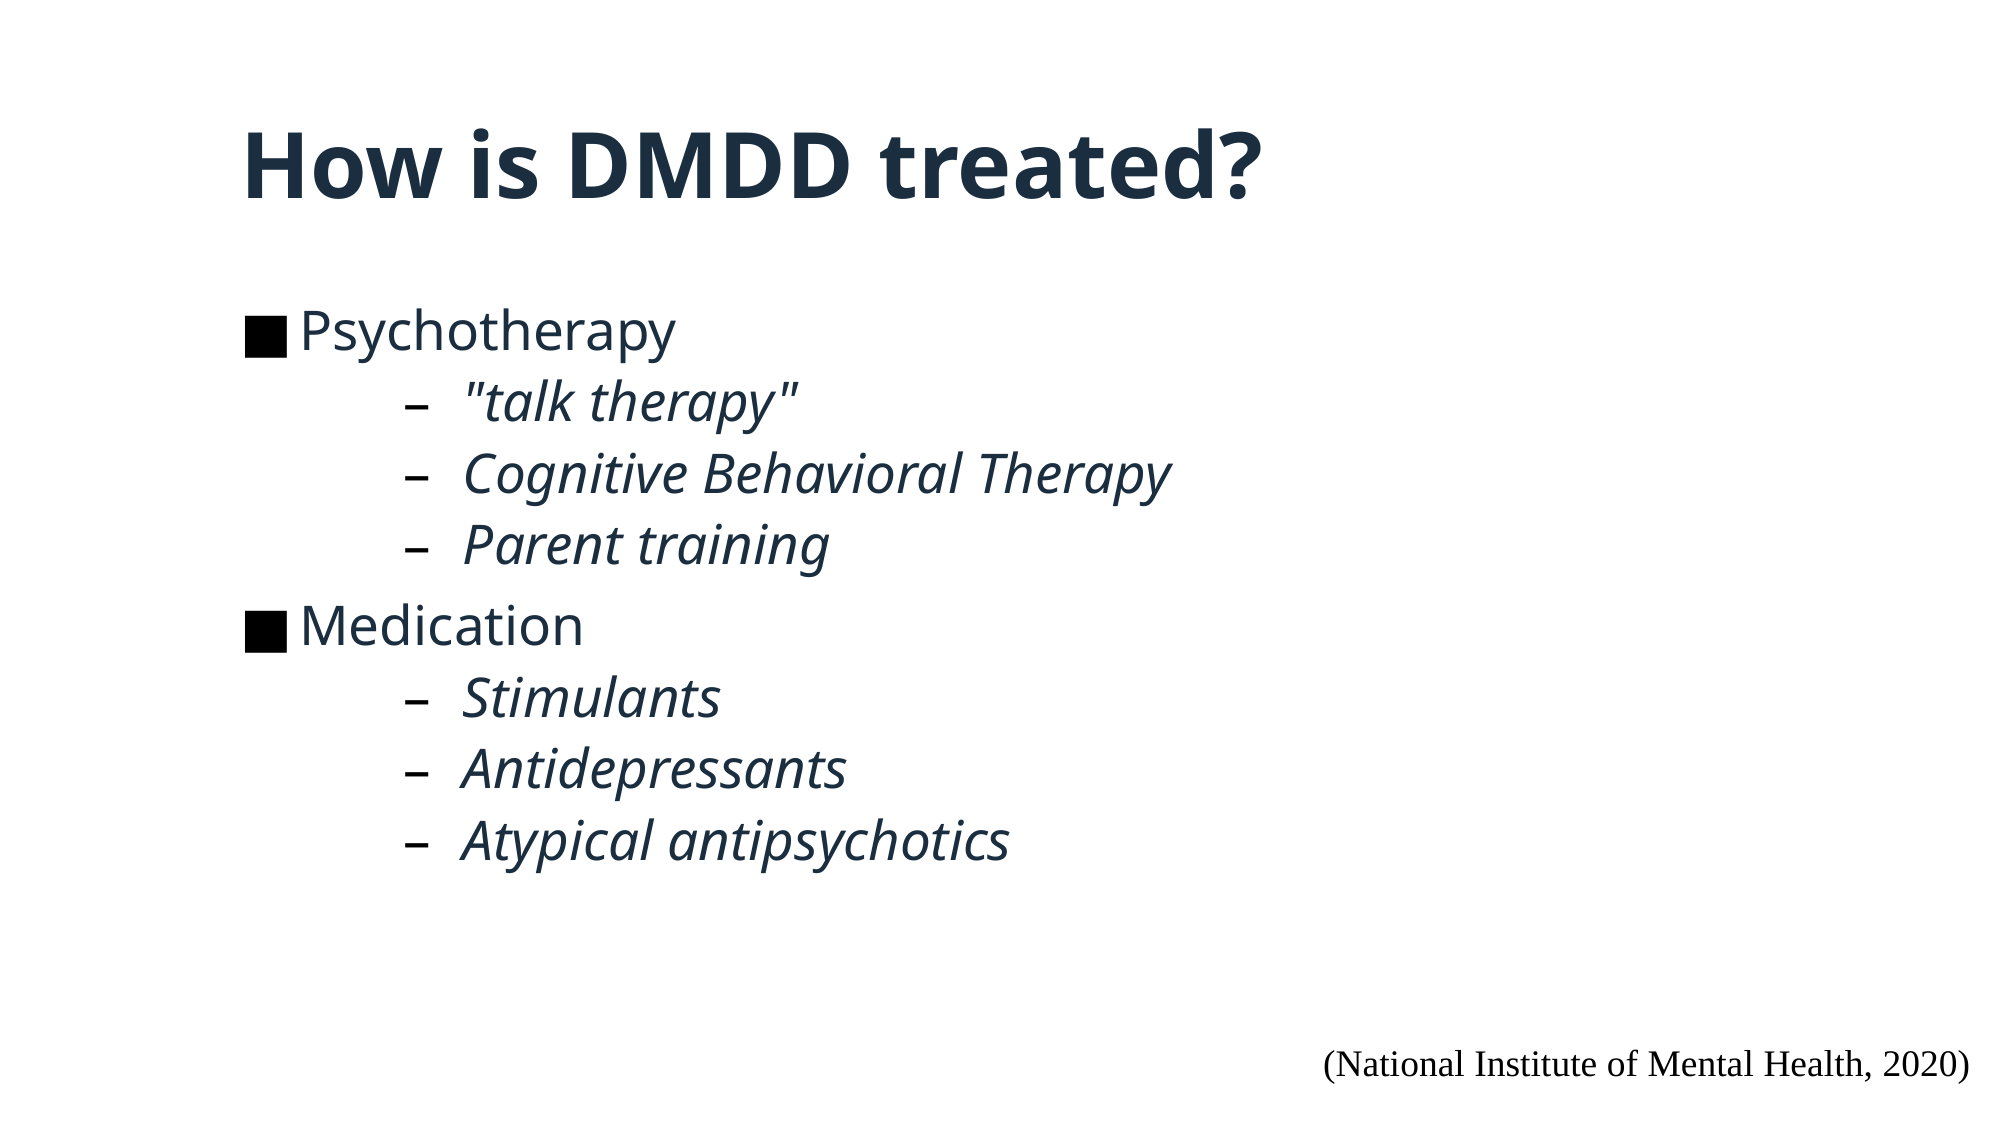

# How is DMDD treated?
Psychotherapy
"talk therapy"
Cognitive Behavioral Therapy
Parent training
Medication
Stimulants
Antidepressants
Atypical antipsychotics
(National Institute of Mental Health, 2020)